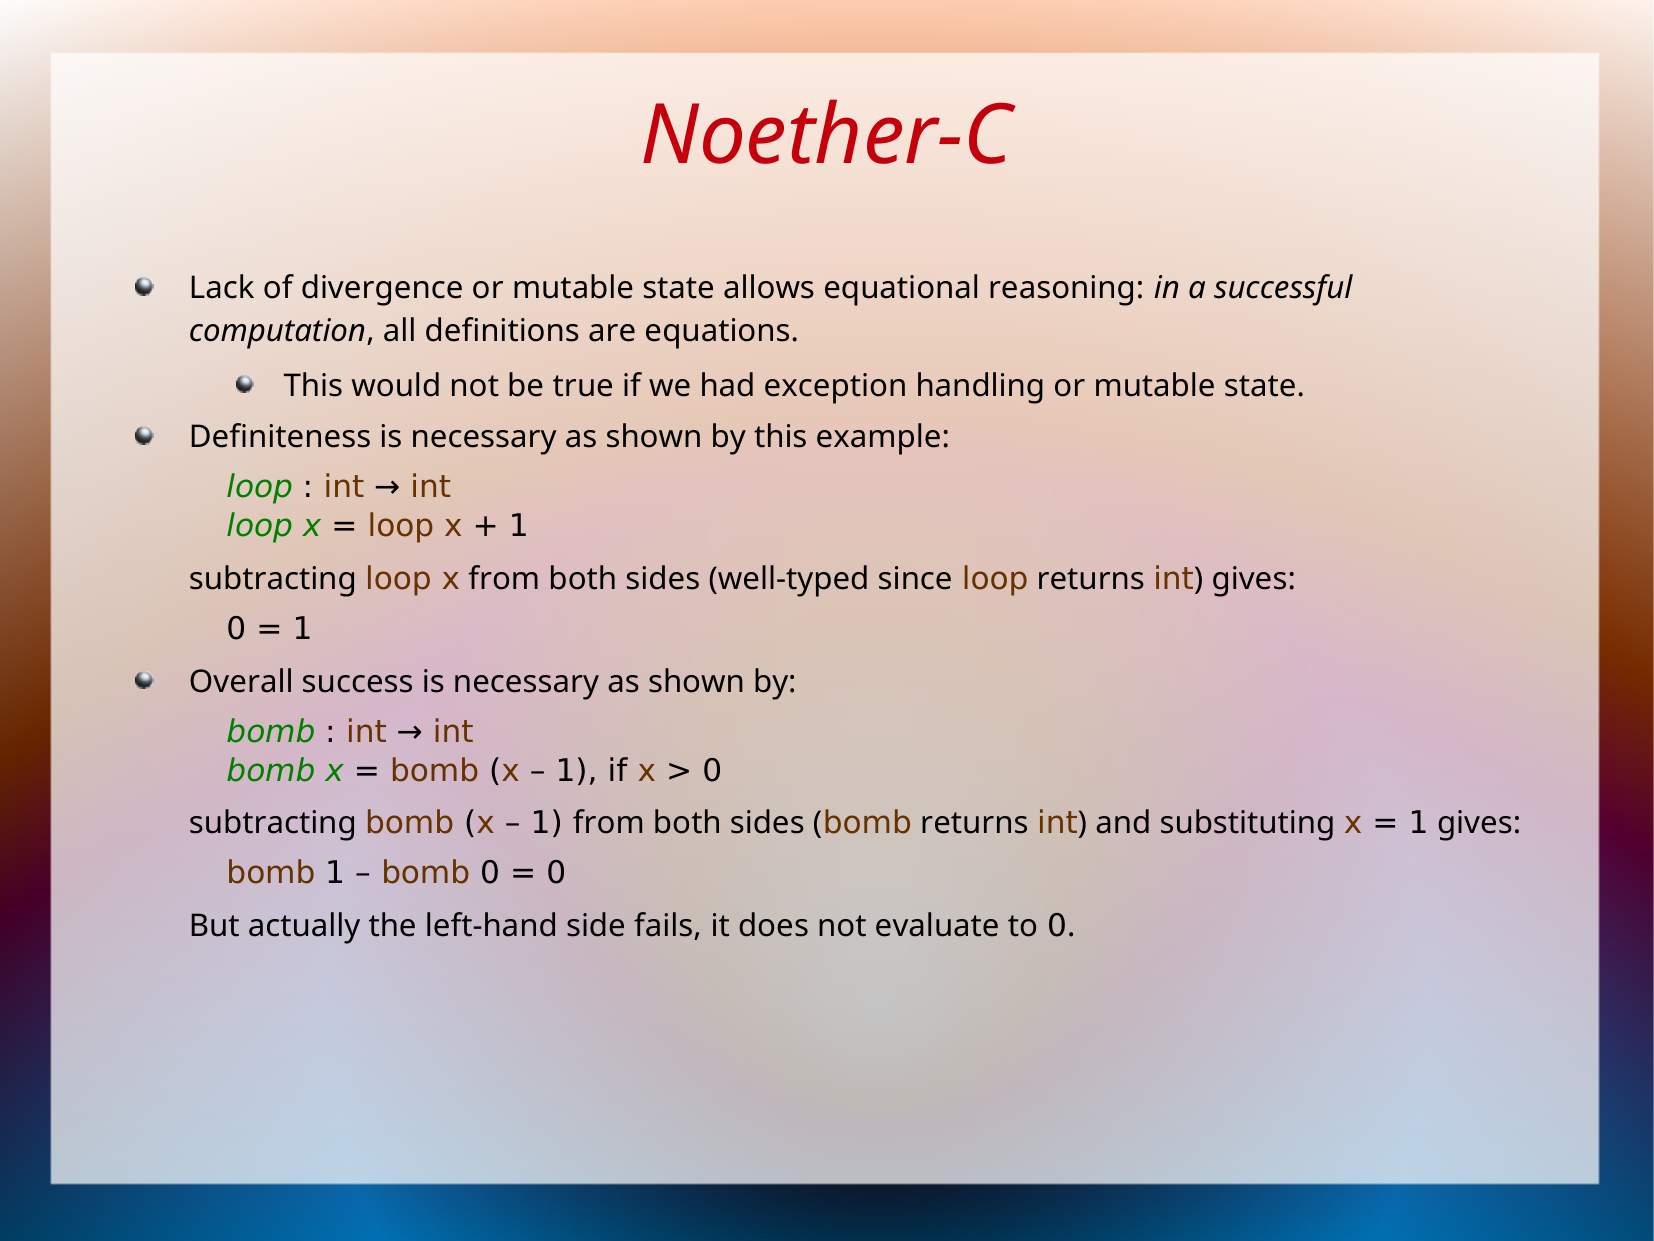

# Noether-C
Lack of divergence or mutable state allows equational reasoning: in a successful computation, all definitions are equations.
This would not be true if we had exception handling or mutable state.
Definiteness is necessary as shown by this example:
 loop : int → int
 loop x = loop x + 1
subtracting loop x from both sides (well-typed since loop returns int) gives:
 0 = 1
Overall success is necessary as shown by:
 bomb : int → int
 bomb x = bomb (x – 1), if x > 0
subtracting bomb (x – 1) from both sides (bomb returns int) and substituting x = 1 gives:
 bomb 1 – bomb 0 = 0
But actually the left-hand side fails, it does not evaluate to 0.